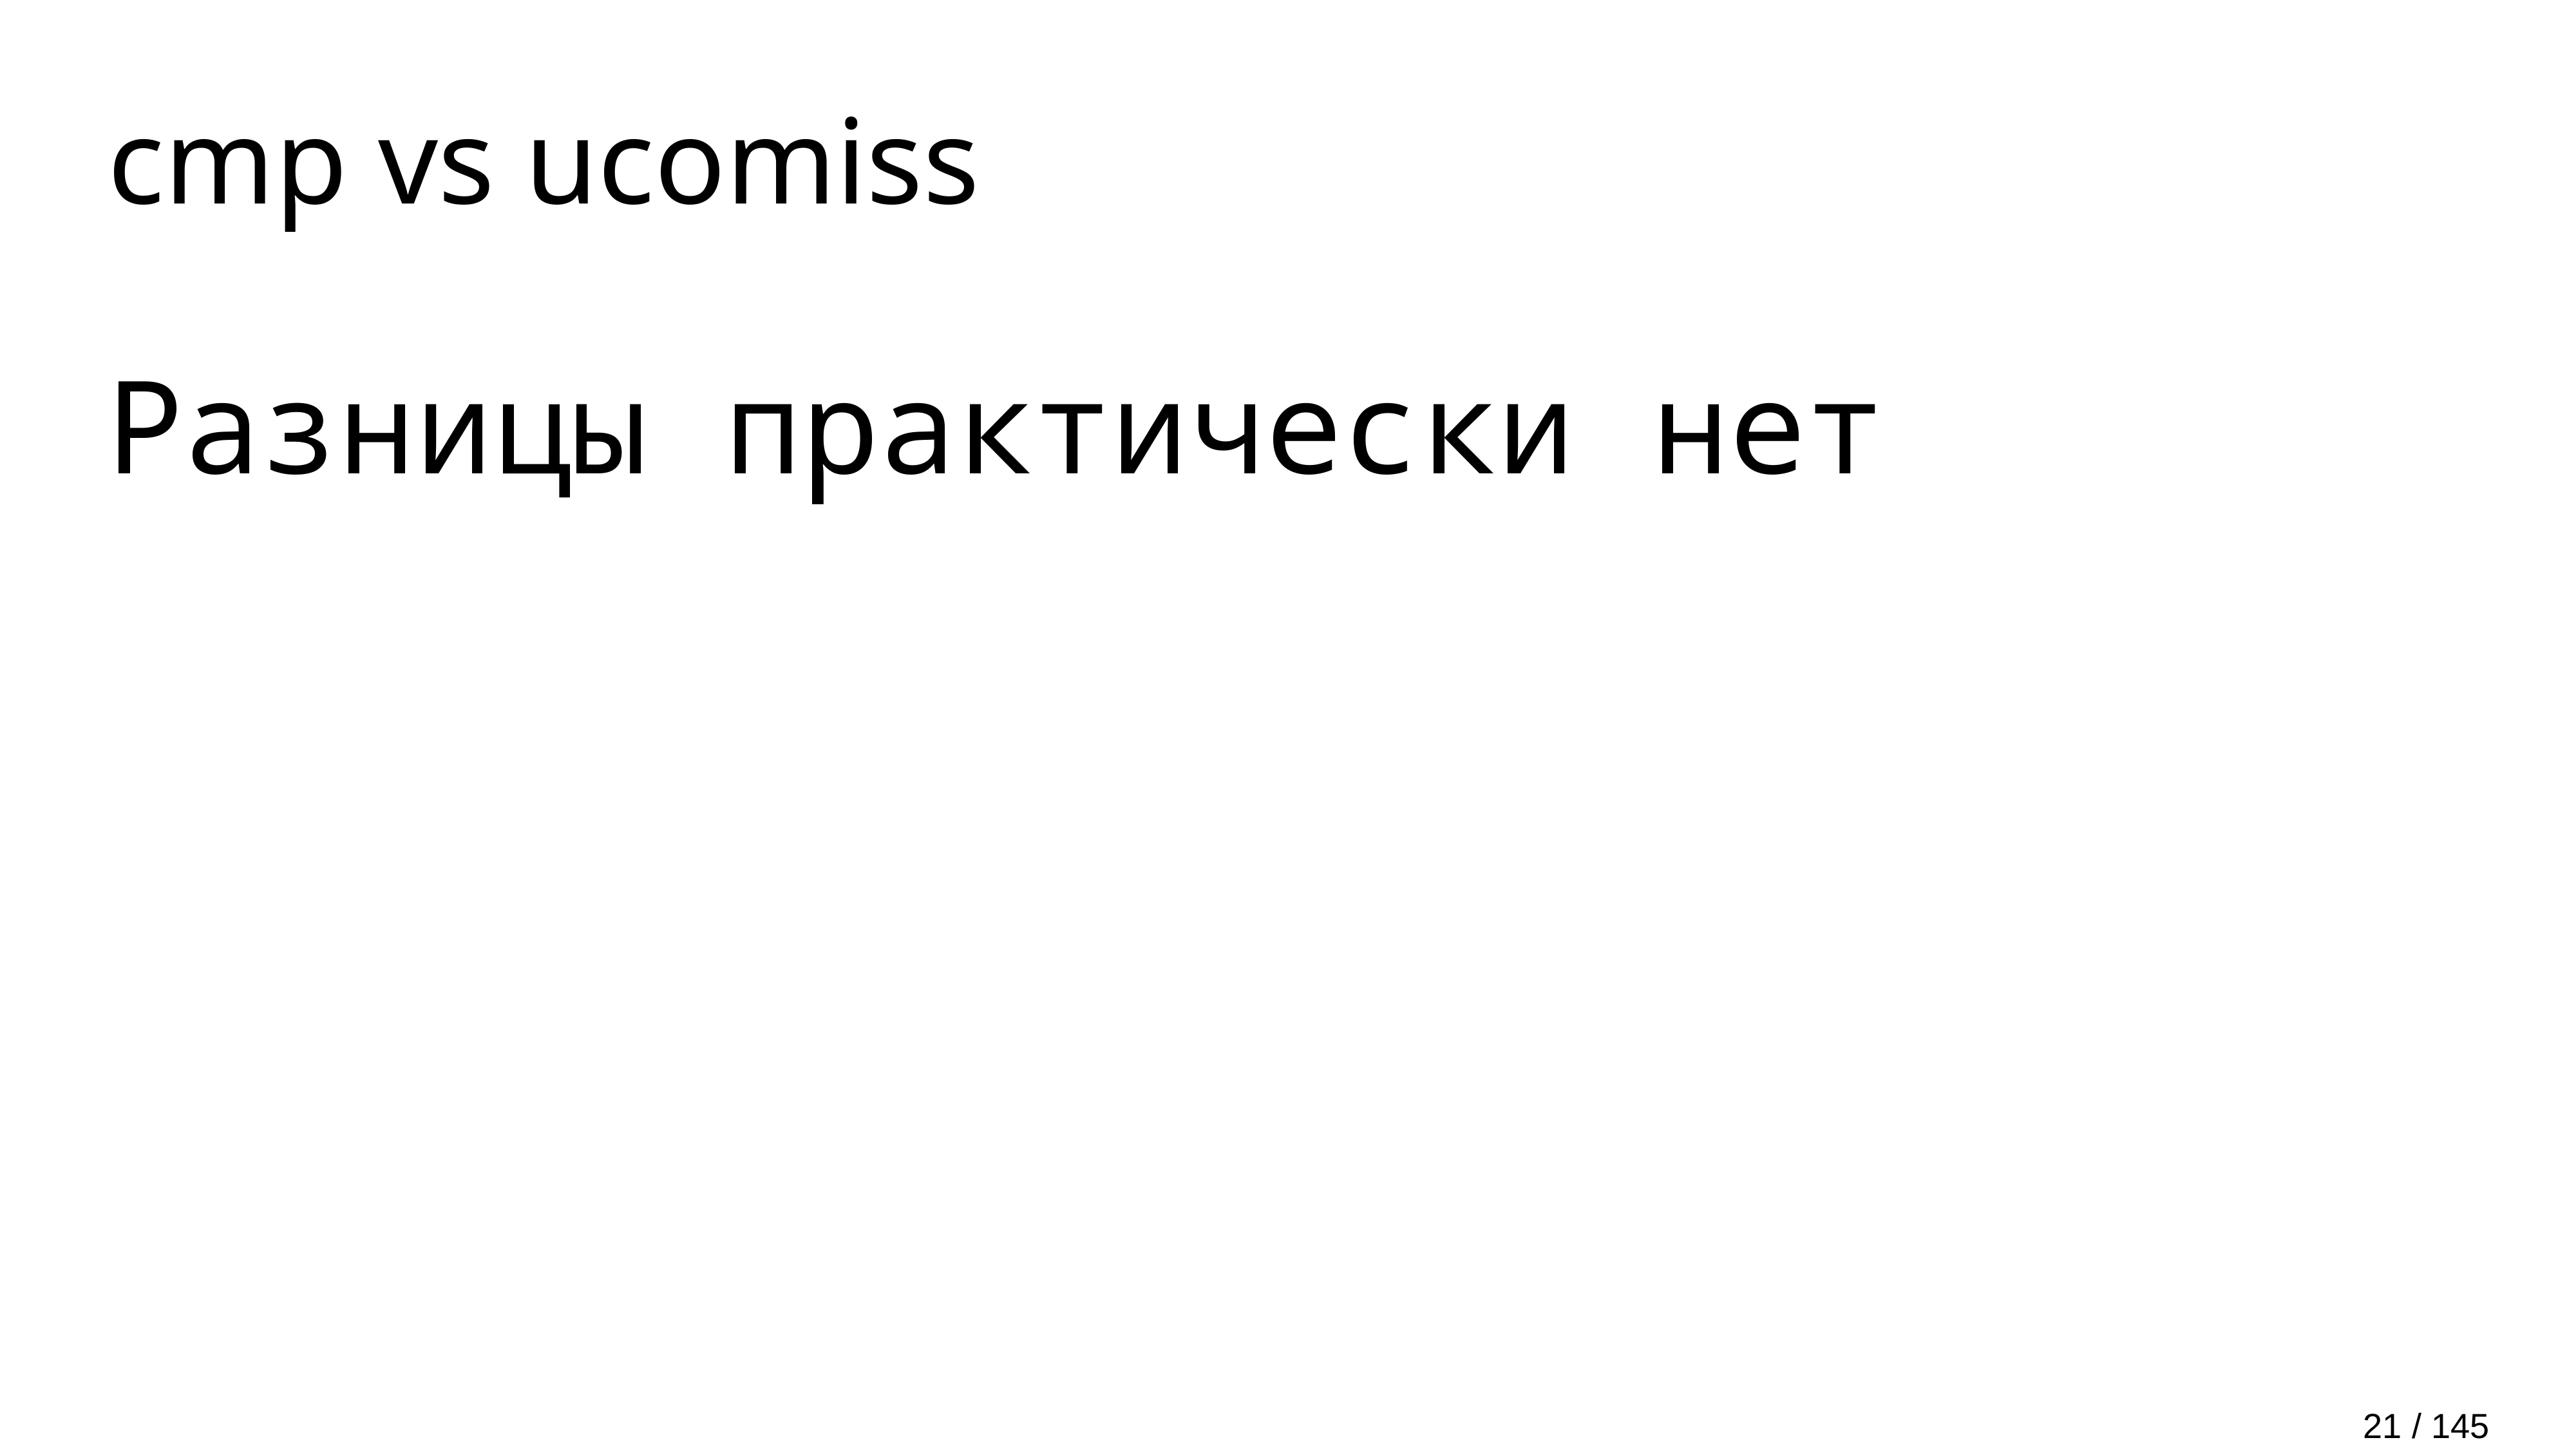

# cmp vs ucomiss
Разницы практически нет